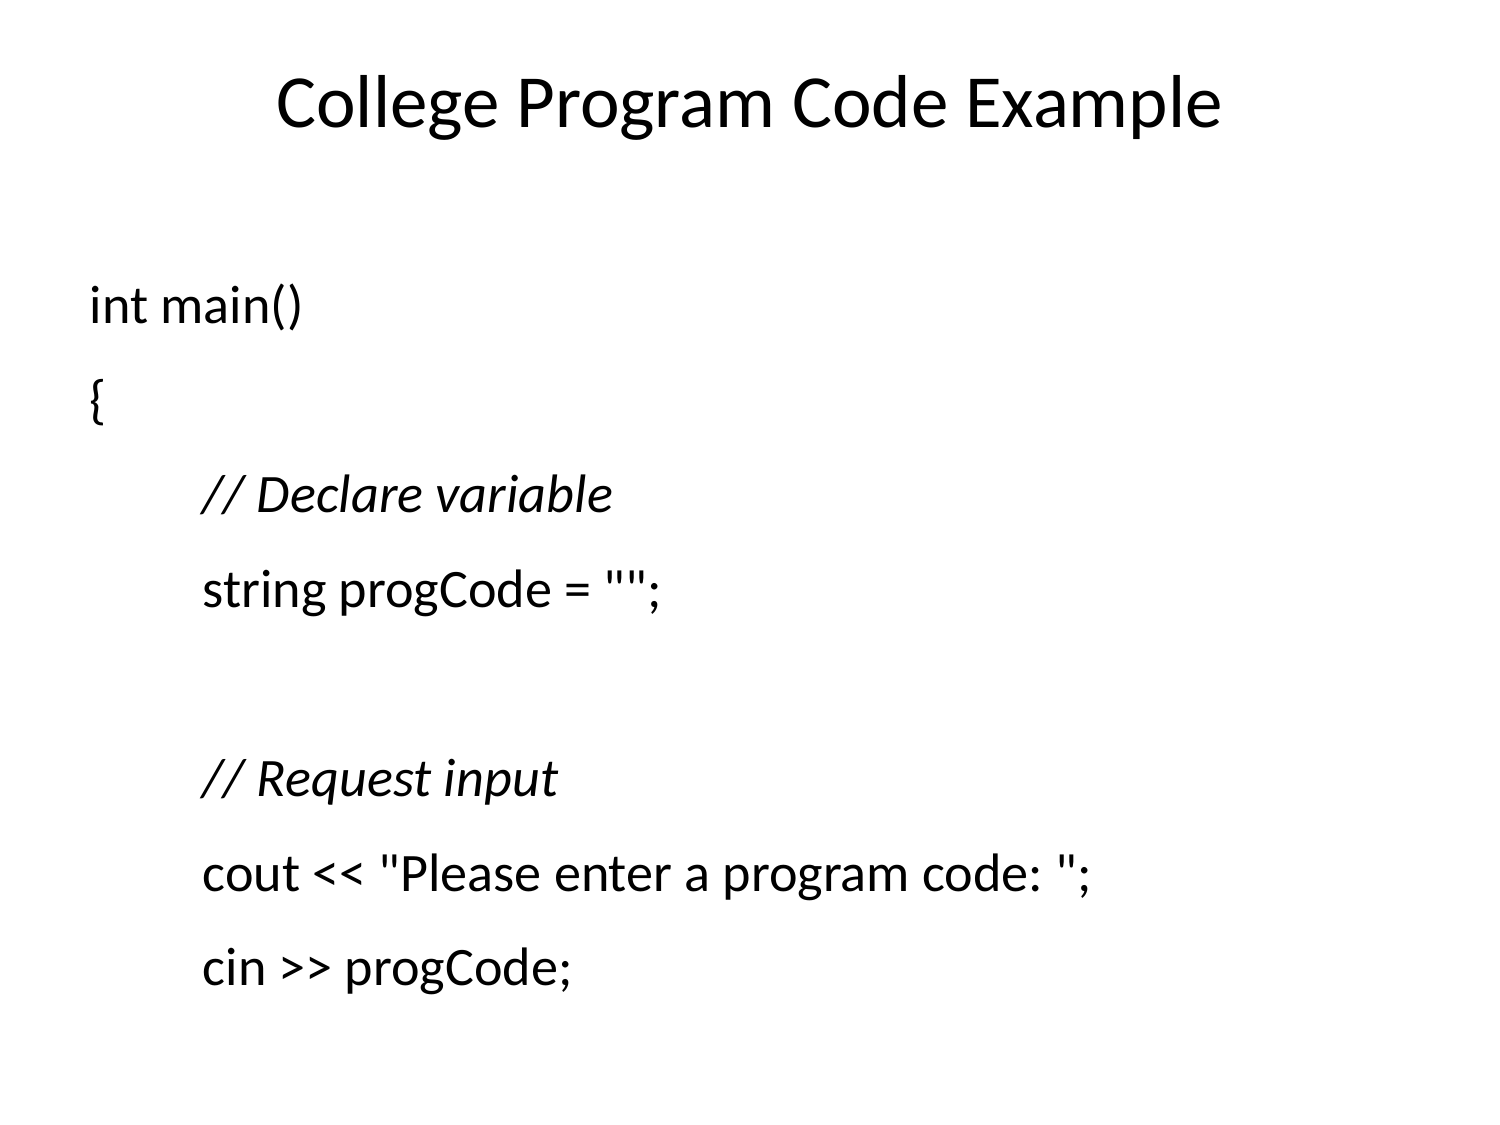

# College Program Code Example
int main()
{
 	// Declare variable
	 	string progCode = "";
	 	// Request input
 	cout << "Please enter a program code: ";
	 	cin >> progCode;